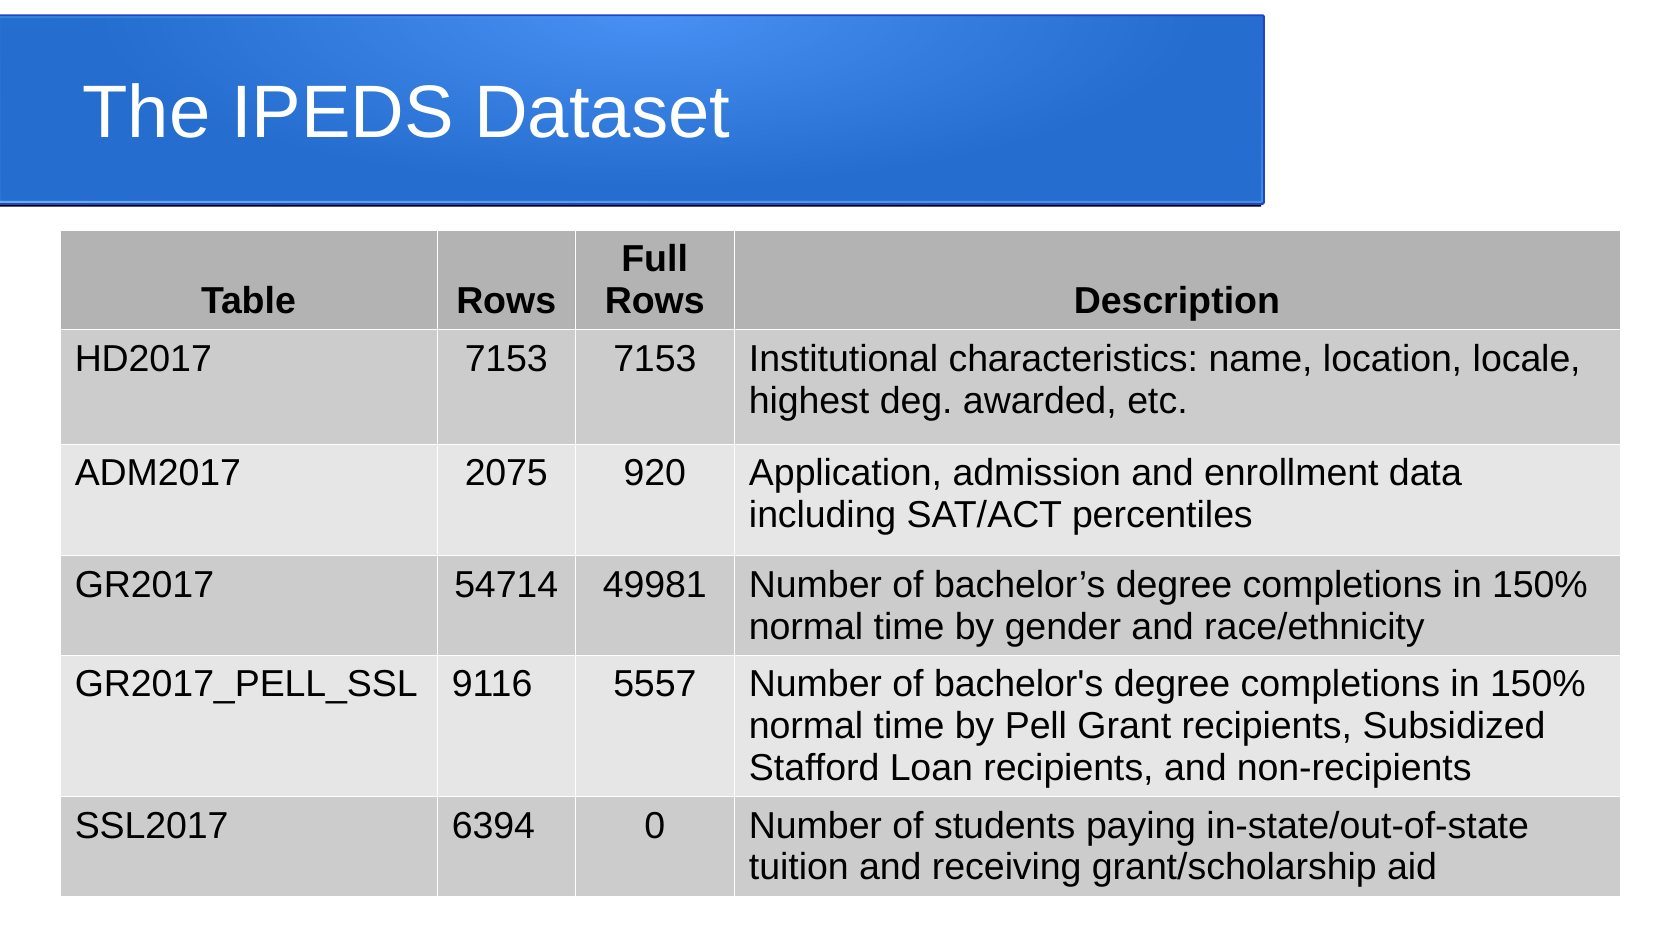

# The IPEDS Dataset
| Table | Rows | Full Rows | Description |
| --- | --- | --- | --- |
| HD2017 | 7153 | 7153 | Institutional characteristics: name, location, locale, highest deg. awarded, etc. |
| ADM2017 | 2075 | 920 | Application, admission and enrollment data including SAT/ACT percentiles |
| GR2017 | 54714 | 49981 | Number of bachelor’s degree completions in 150% normal time by gender and race/ethnicity |
| GR2017\_PELL\_SSL | 9116 | 5557 | Number of bachelor's degree completions in 150% normal time by Pell Grant recipients, Subsidized Stafford Loan recipients, and non-recipients |
| SSL2017 | 6394 | 0 | Number of students paying in-state/out-of-state tuition and receiving grant/scholarship aid |